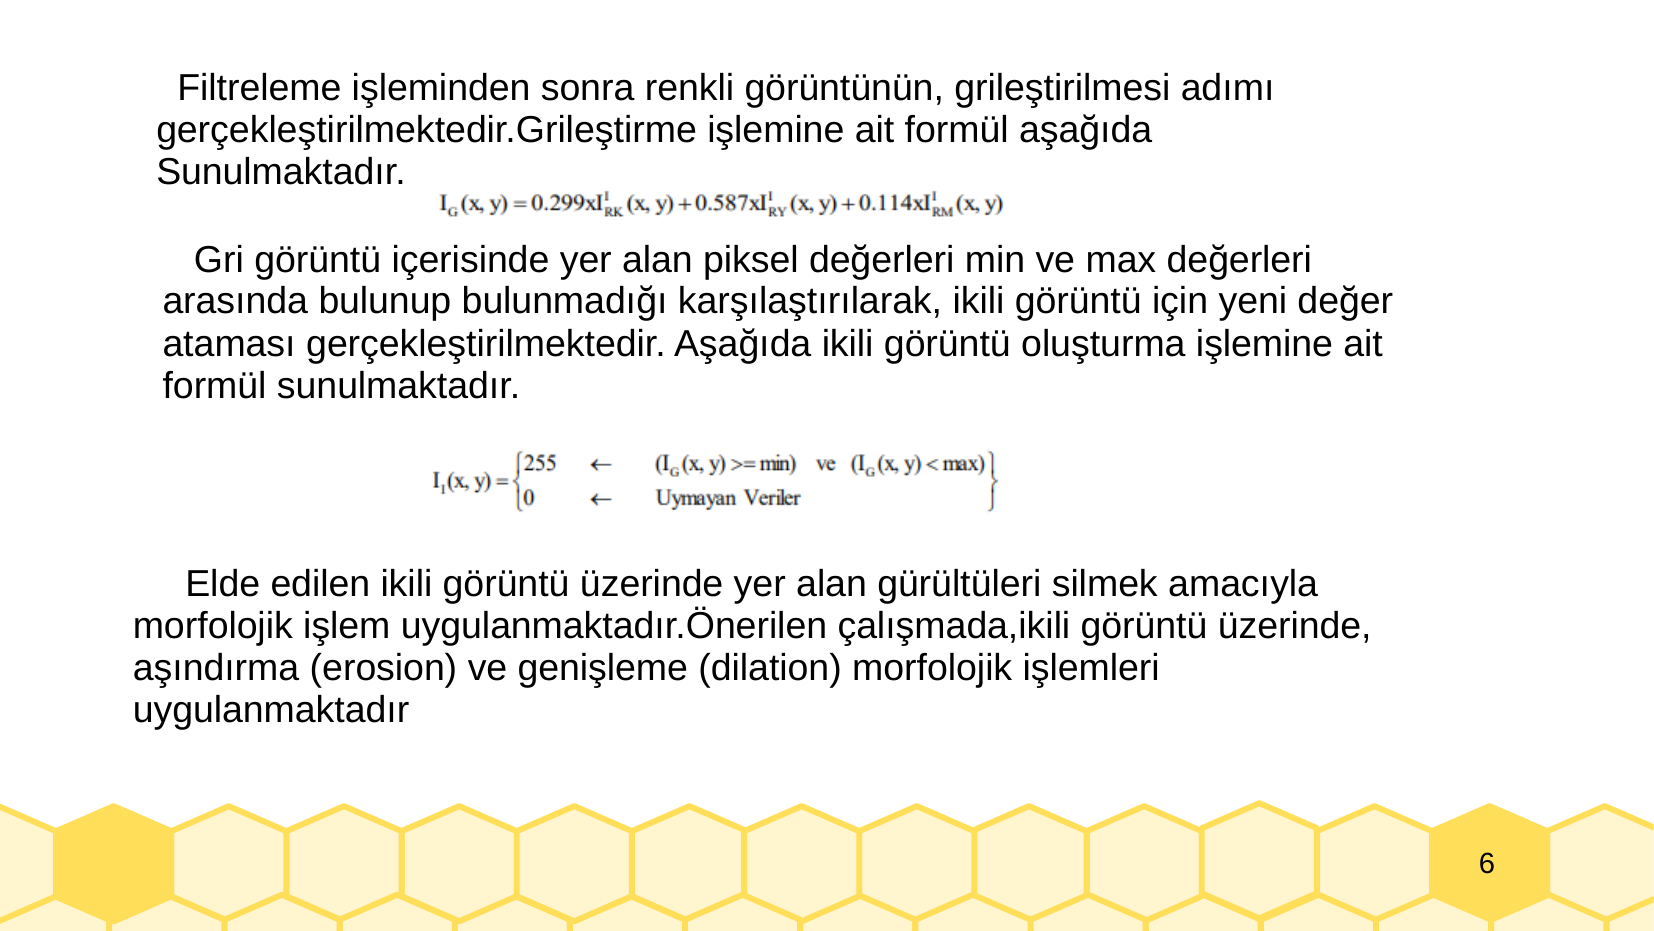

#
 Filtreleme işleminden sonra renkli görüntünün, grileştirilmesi adımı gerçekleştirilmektedir.Grileştirme işlemine ait formül aşağıda
Sunulmaktadır.
 Gri görüntü içerisinde yer alan piksel değerleri min ve max değerleri arasında bulunup bulunmadığı karşılaştırılarak, ikili görüntü için yeni değer ataması gerçekleştirilmektedir. Aşağıda ikili görüntü oluşturma işlemine ait formül sunulmaktadır.
 Elde edilen ikili görüntü üzerinde yer alan gürültüleri silmek amacıyla
morfolojik işlem uygulanmaktadır.Önerilen çalışmada,ikili görüntü üzerinde, aşındırma (erosion) ve genişleme (dilation) morfolojik işlemleri
uygulanmaktadır